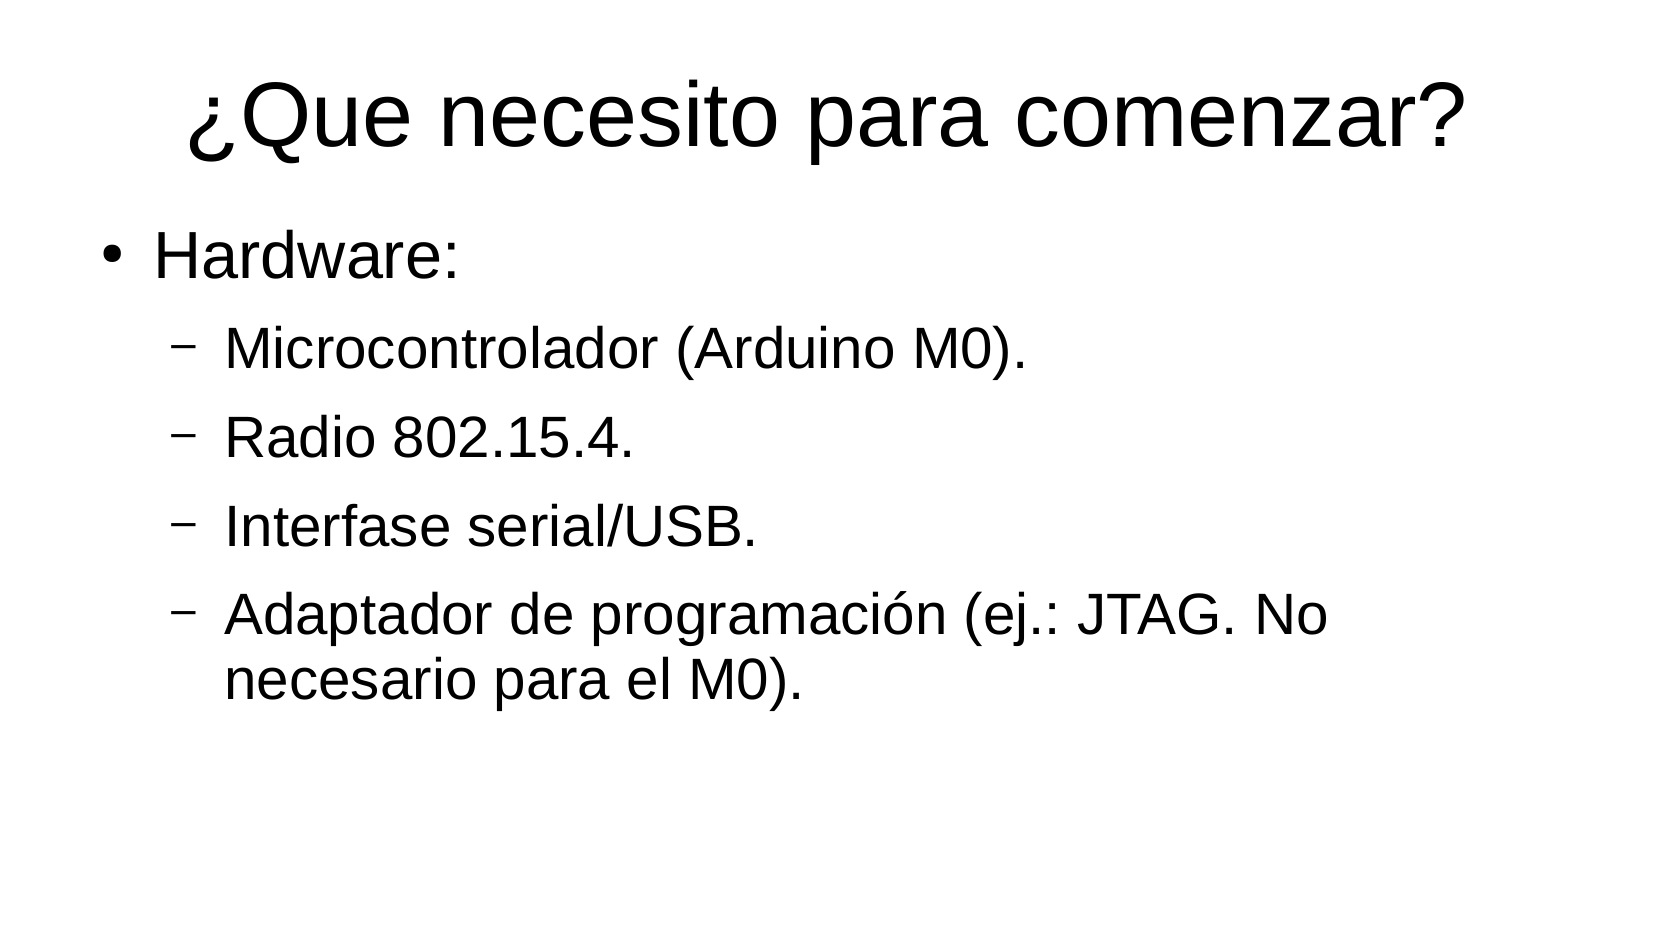

# ¿Que necesito para comenzar?
Hardware:
Microcontrolador (Arduino M0).
Radio 802.15.4.
Interfase serial/USB.
Adaptador de programación (ej.: JTAG. No necesario para el M0).